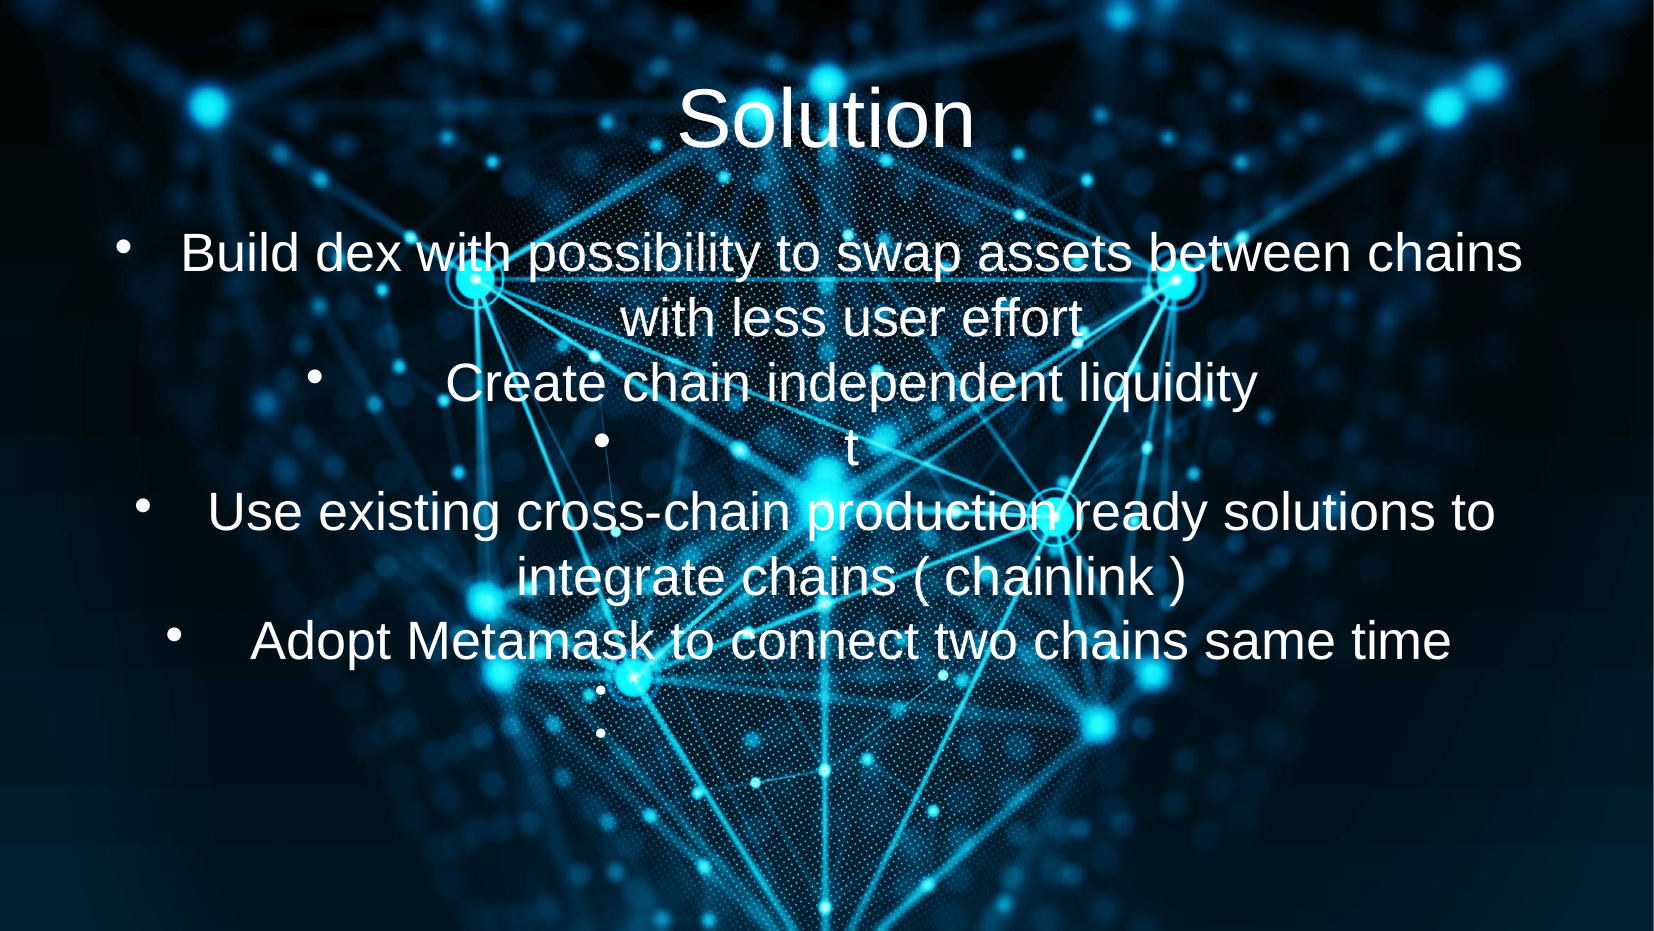

Solution
Build dex with possibility to swap assets between chains with less user effort
Create chain independent liquidity
t
Use existing cross-chain production ready solutions to integrate chains ( chainlink )
Adopt Metamask to connect two chains same time